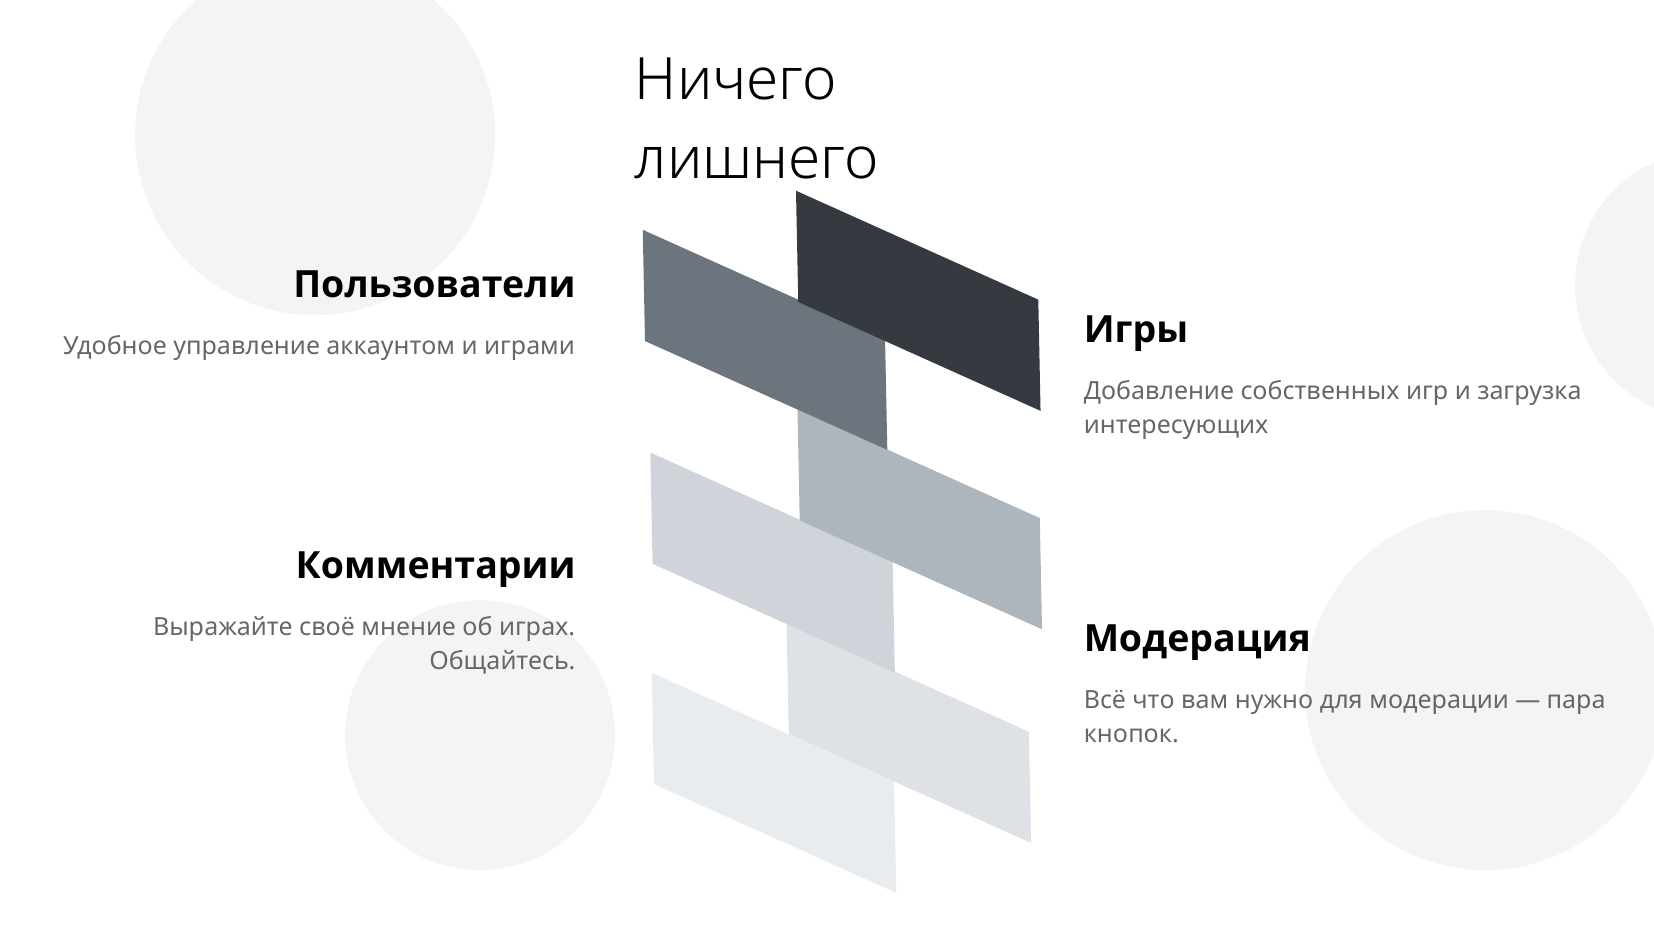

Ничего лишнего
Пользователи
Игры
Удобное управление аккаунтом и играми
Добавление собственных игр и загрузка интересующих
Комментарии
Выражайте своё мнение об играх. Общайтесь.
Модерация
Всё что вам нужно для модерации — пара кнопок.